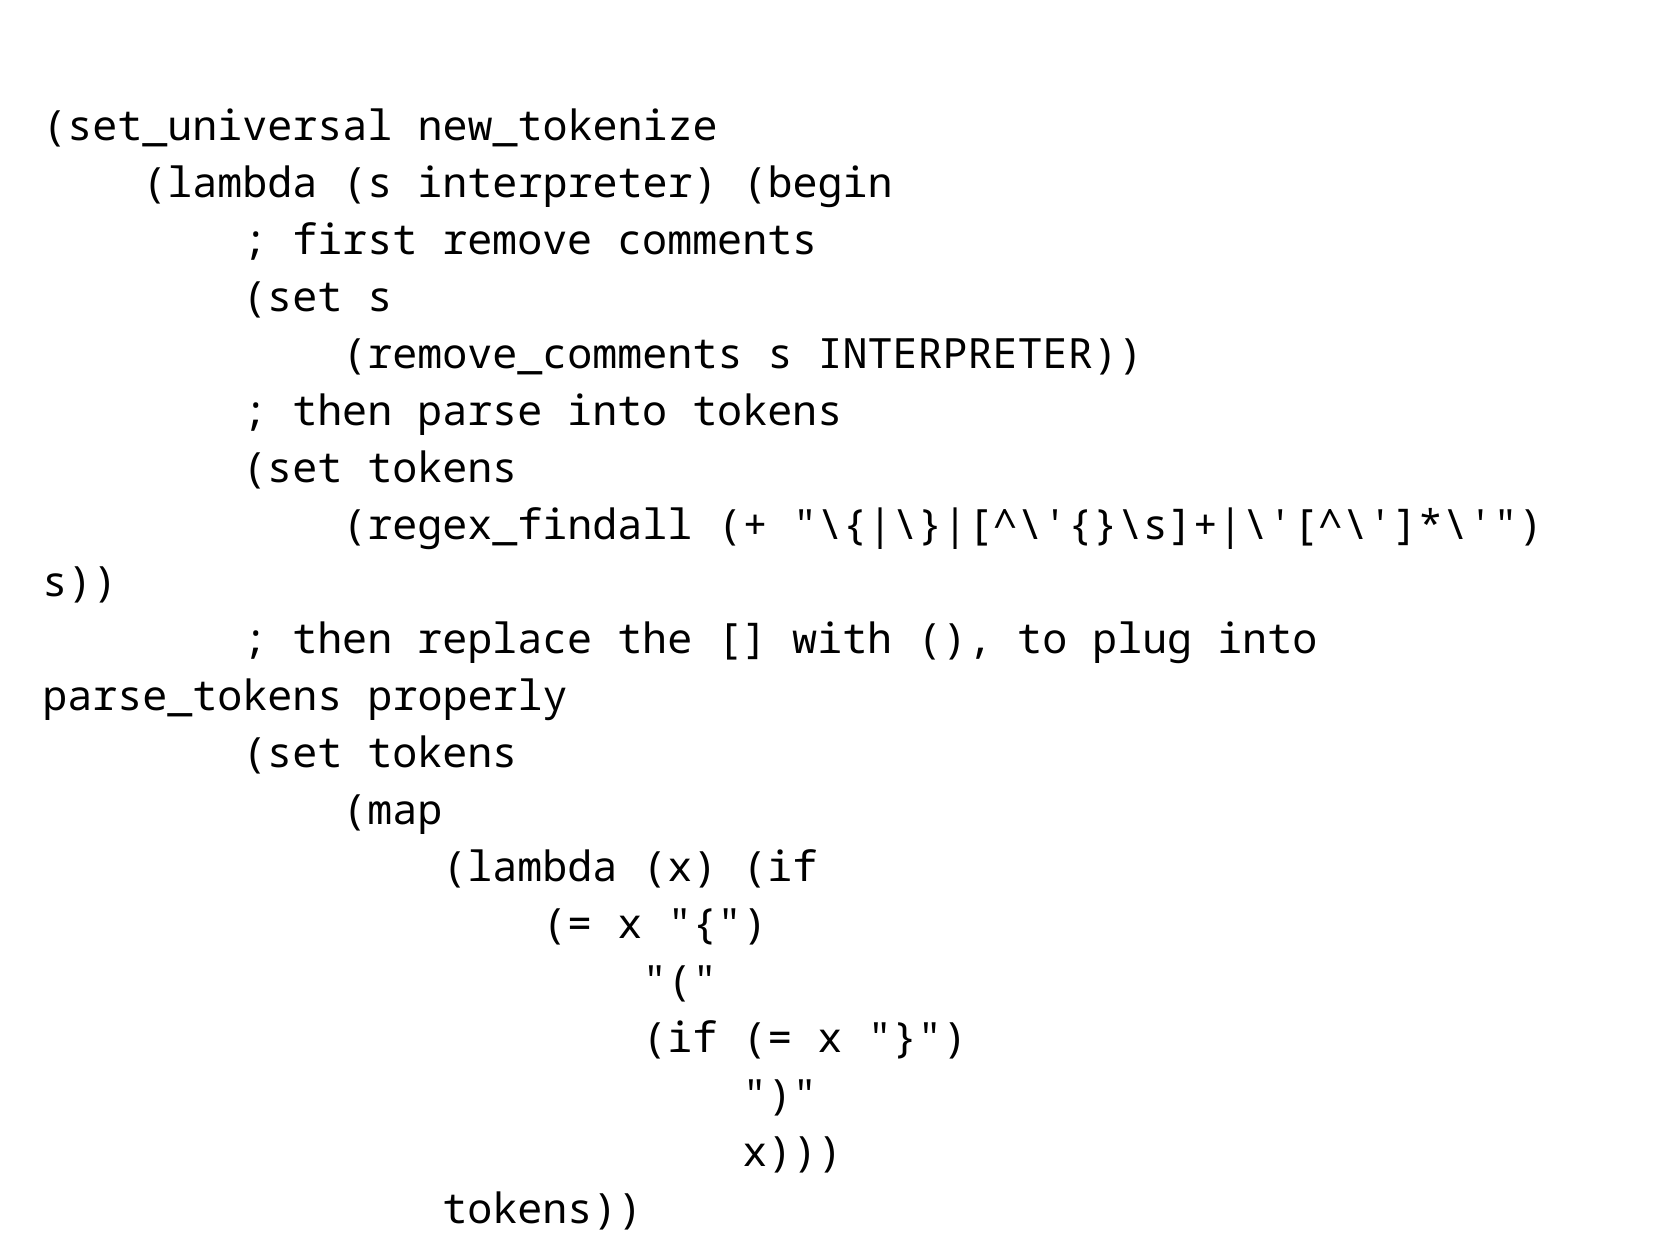

(set_universal new_tokenize
 (lambda (s interpreter) (begin
 ; first remove comments
 (set s
 (remove_comments s INTERPRETER))
 ; then parse into tokens
 (set tokens
 (regex_findall (+ "\{|\}|[^\'{}\s]+|\'[^\']*\'") s))
 ; then replace the [] with (), to plug into parse_tokens properly
 (set tokens
 (map
 (lambda (x) (if
 (= x "{")
 "("
 (if (= x "}")
 ")"
 x)))
 tokens))
 (` tokens #f))))
(joots (set tokenize new_tokenize))
;FINISH-BEFORE
{print {+ 1 {* 2 3}}}